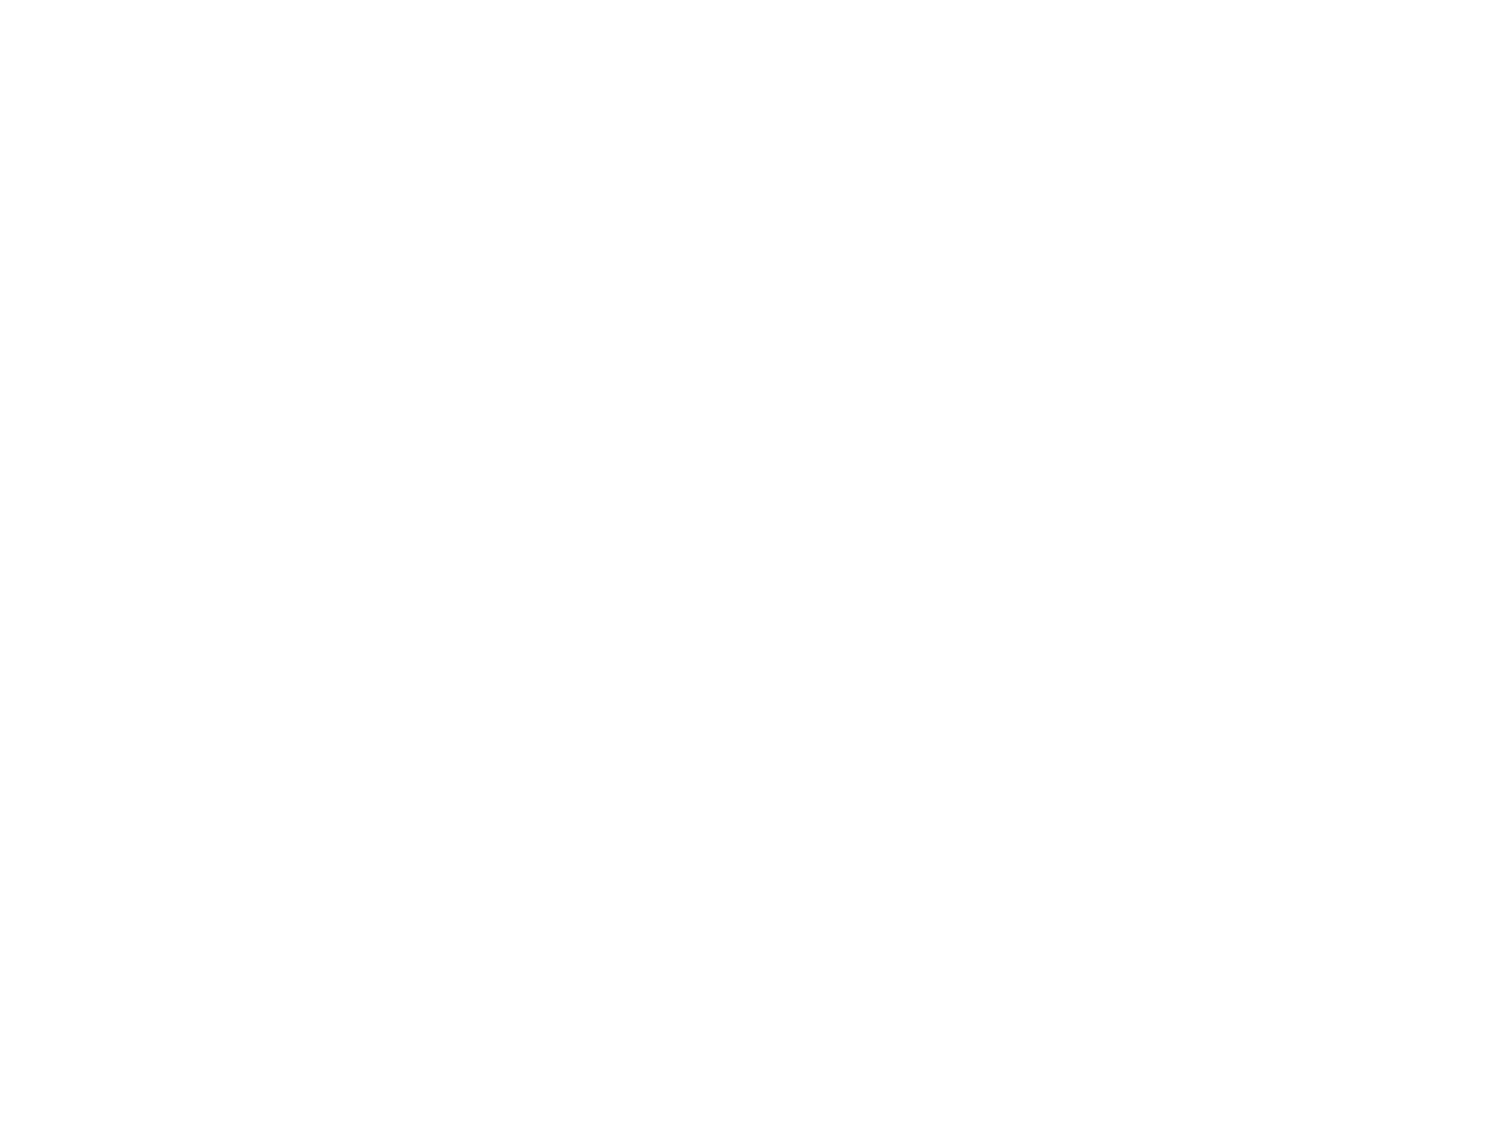

# Was ist das Darknet?
Das Darknet ist ein „Ort“ den man am leichtesten durch das Tor Netzwerk erreicht.
Das Darknet wird hauptsächlich als Ort für illegale Geschäfte genutzt aber auch um anonym zu surfen.